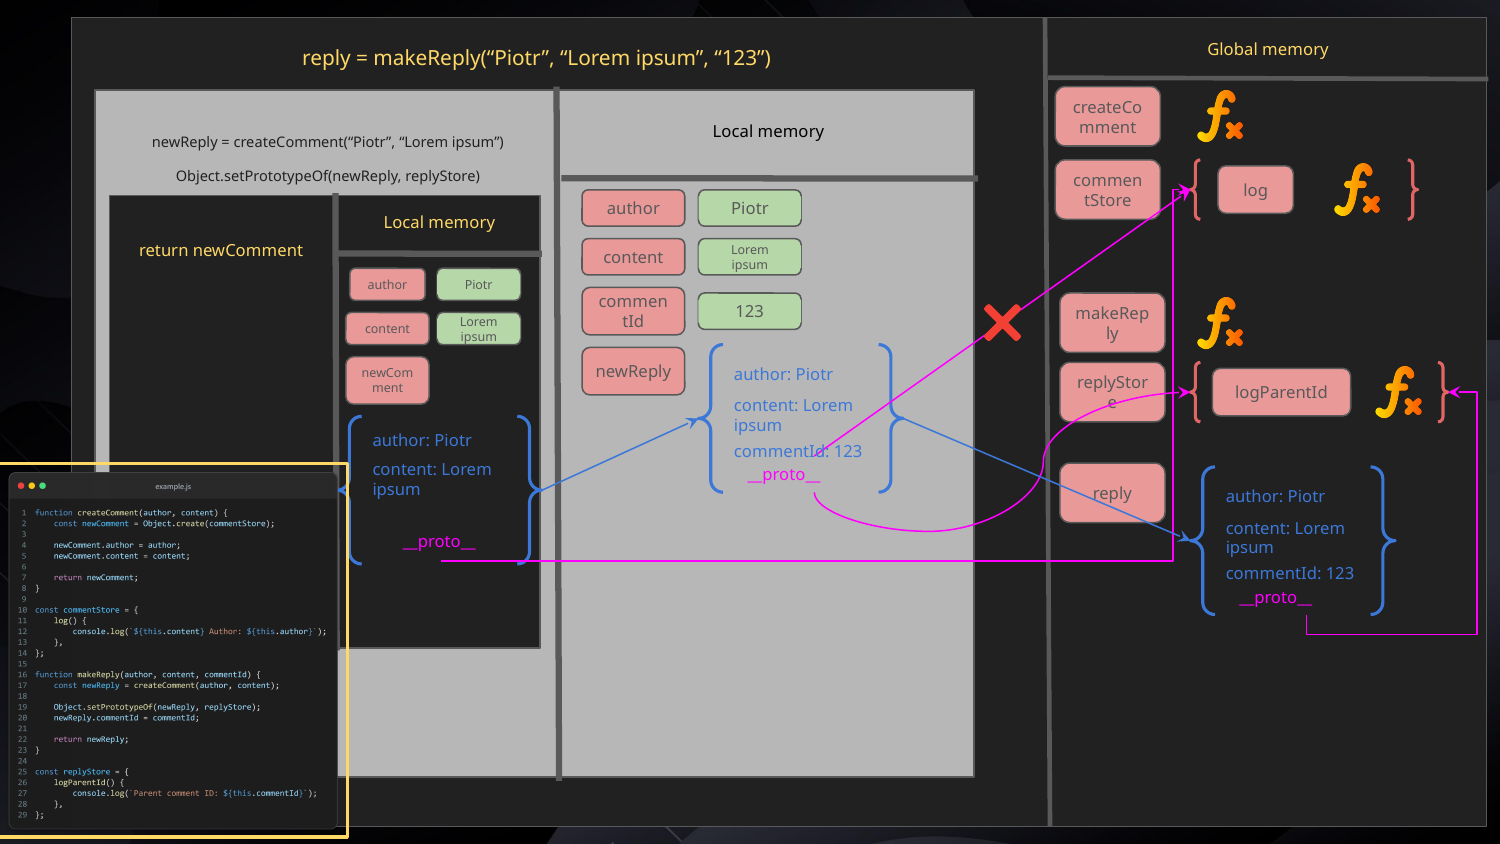

Global memory
reply = makeReply(“Piotr”, “Lorem ipsum”, “123”)
Local memory
createComment
newReply = createComment(“Piotr”, “Lorem ipsum”)
Object.setPrototypeOf(newReply, replyStore)
commentStore
log
author
Piotr
Local memory
return newComment
content
Lorem ipsum
author
Piotr
commentId
123
makeReply
content
Lorem ipsum
newReply
author: Piotr
newComment
replyStore
logParentId
content: Lorem ipsum
author: Piotr
commentId: 123
__proto__
content: Lorem
ipsum
reply
author: Piotr
content: Lorem ipsum
__proto__
commentId: 123
__proto__